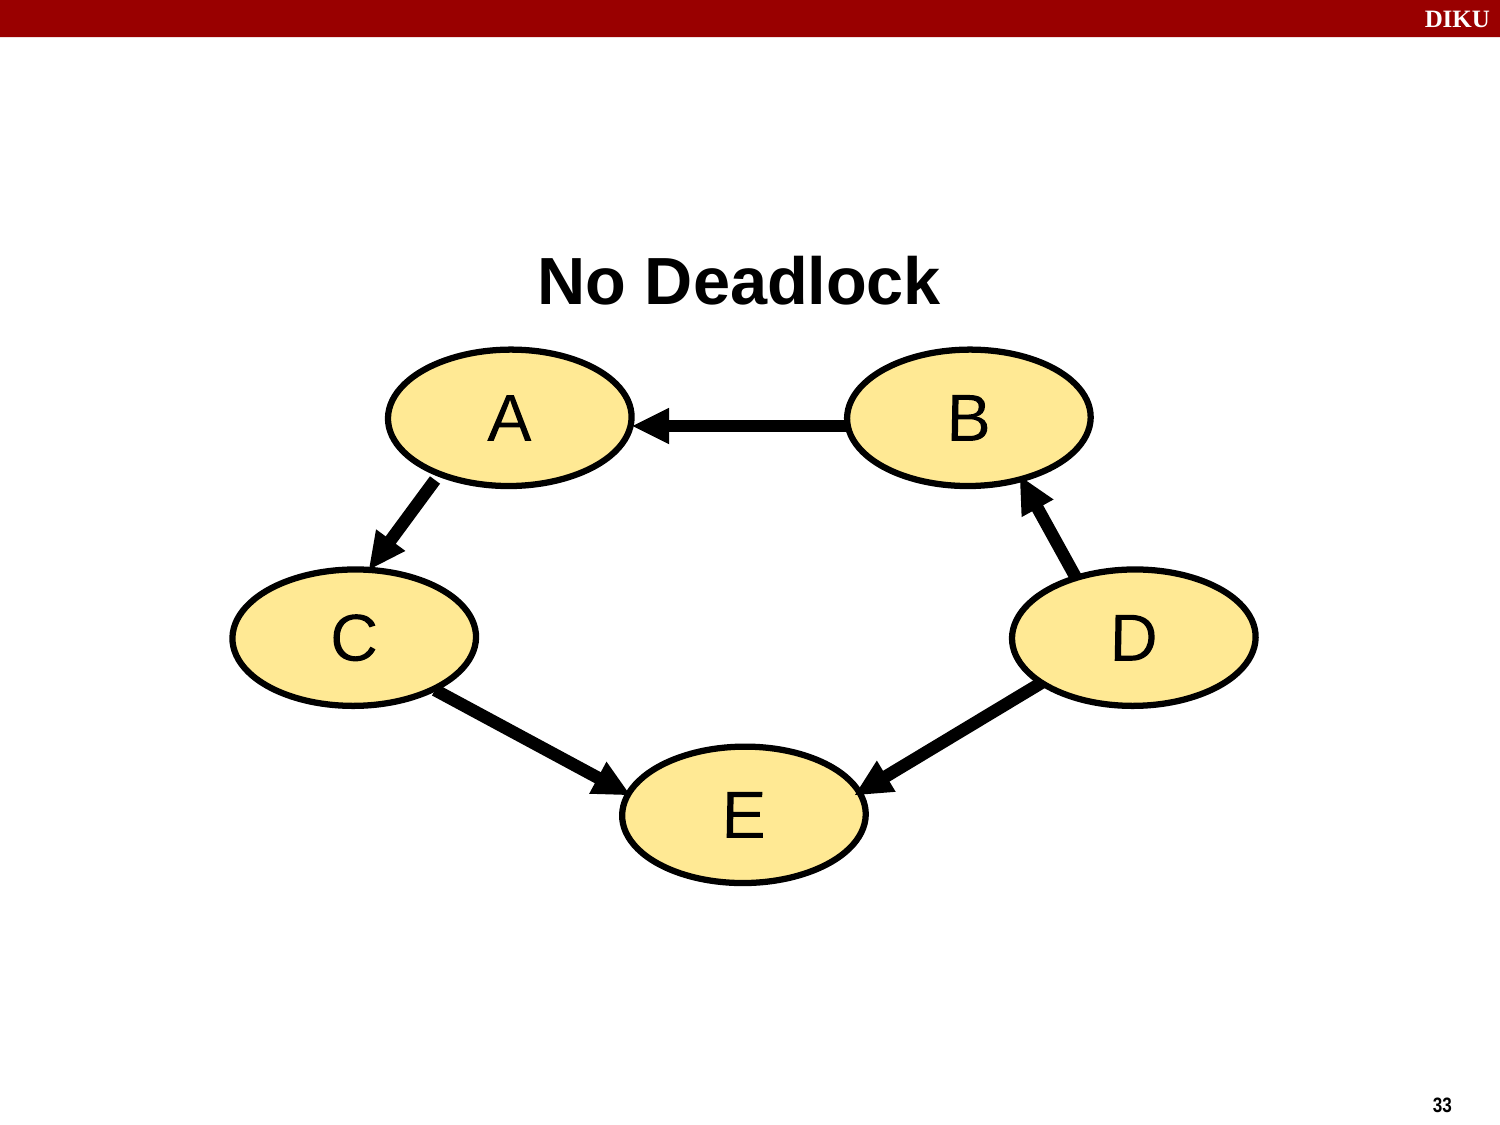

No Deadlock
A
B
C
D
E